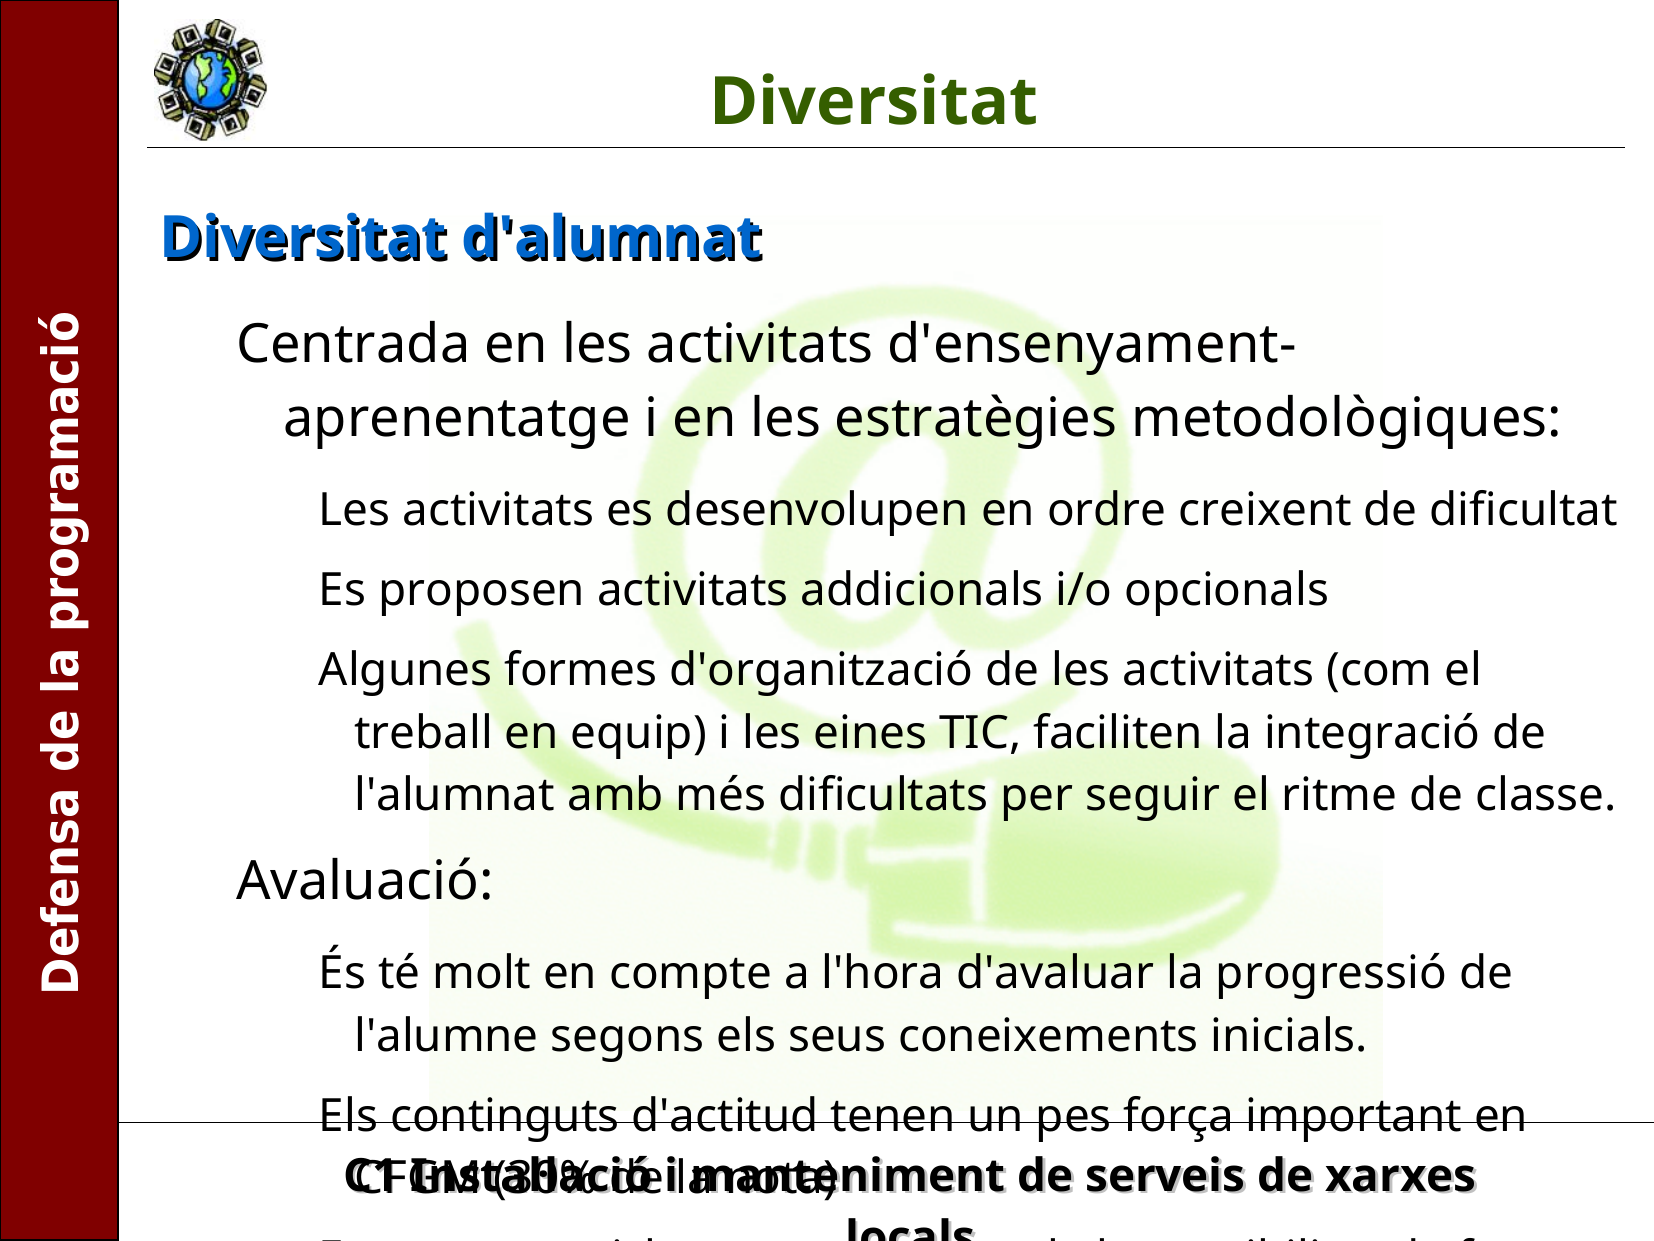

# Diversitat
Diversitat d'alumnat
Centrada en les activitats d'ensenyament-aprenentatge i en les estratègies metodològiques:
Les activitats es desenvolupen en ordre creixent de dificultat
Es proposen activitats addicionals i/o opcionals
Algunes formes d'organització de les activitats (com el treball en equip) i les eines TIC, faciliten la integració de l'alumnat amb més dificultats per seguir el ritme de classe.
Avaluació:
És té molt en compte a l'hora d'avaluar la progressió de l'alumne segons els seus coneixements inicials.
Els continguts d'actitud tenen un pes força important en CFGM (30% de la nota)
En tot cas, a cicles, no es contempla la possibilitat de fer adaptacions currículars individuals (ACI)